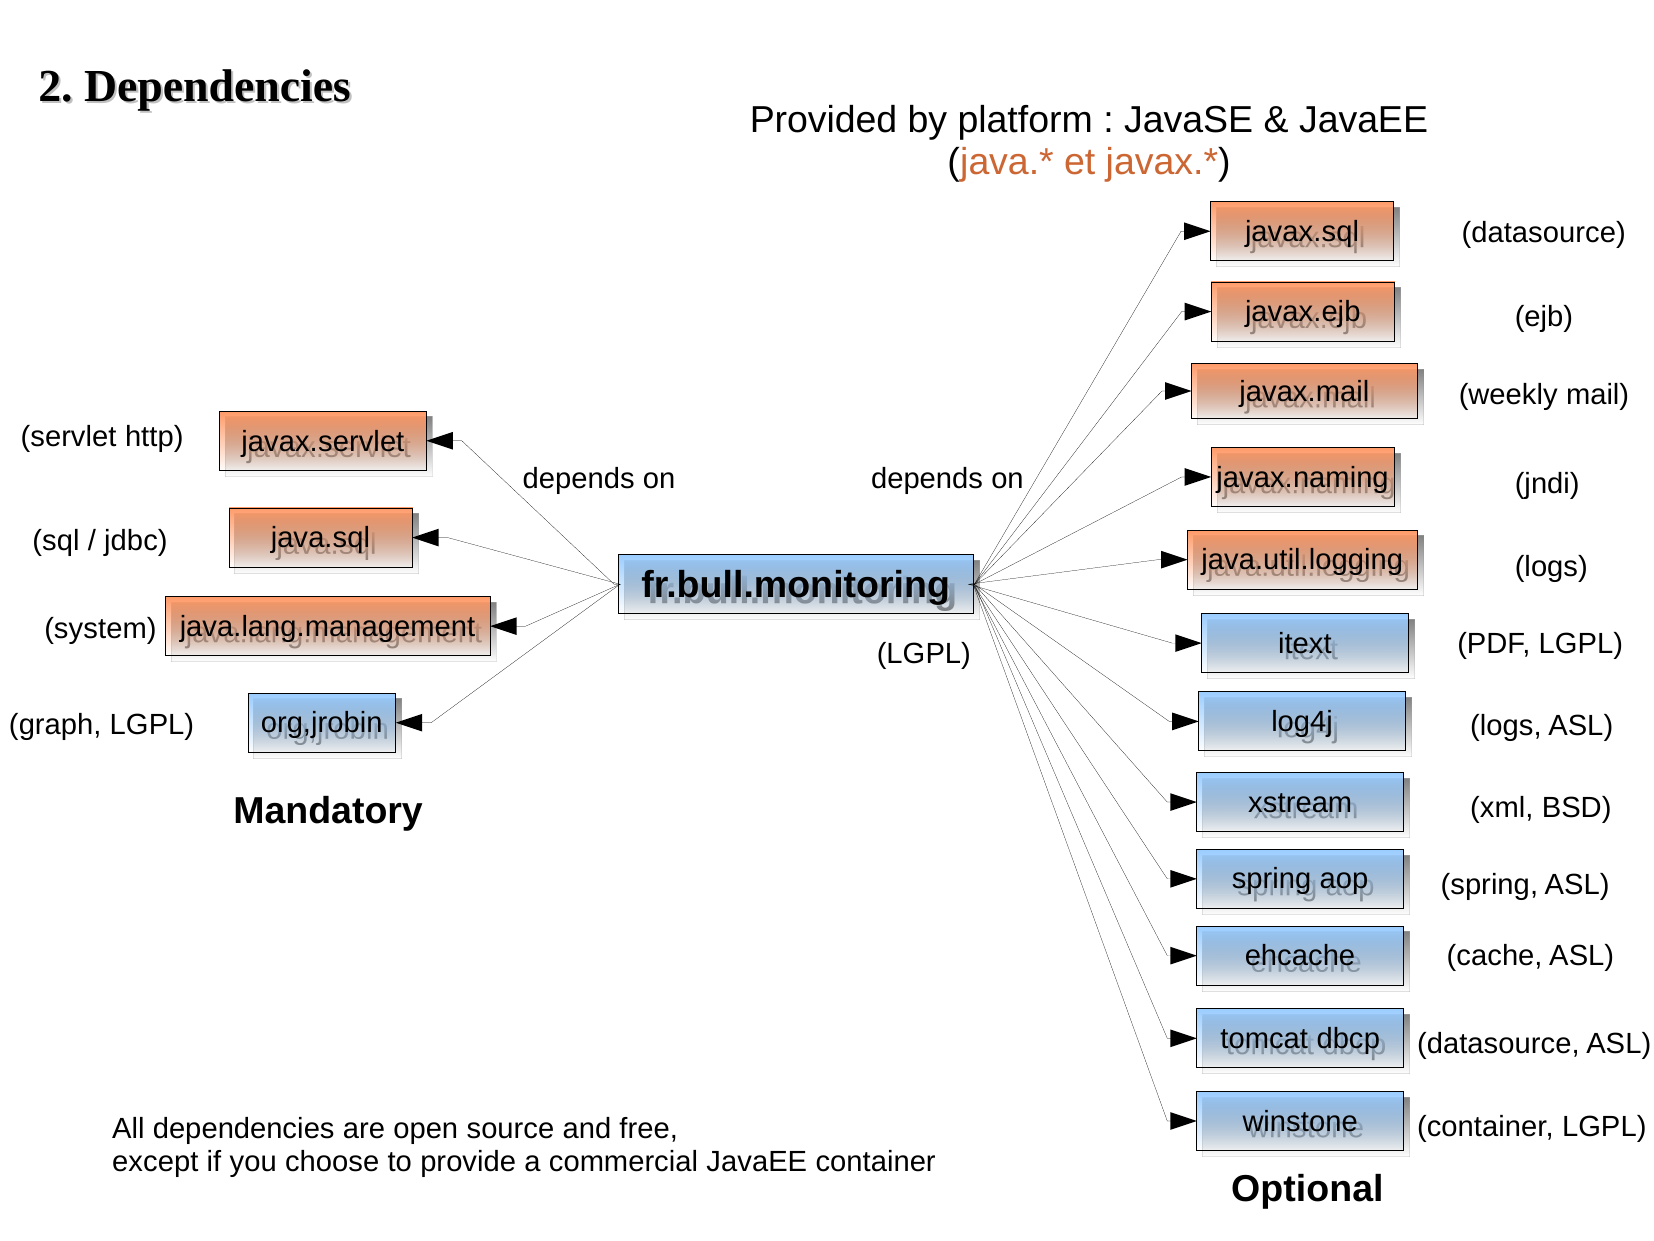

2. Dependencies
Provided by platform : JavaSE & JavaEE
(java.* et javax.*)
javax.sql
(datasource)
javax.ejb
(ejb)
javax.mail
(weekly mail)
javax.servlet
(servlet http)
javax.naming
depends on
depends on
(jndi)
java.sql
(sql / jdbc)
java.util.logging
(logs)
fr.bull.monitoring
java.lang.management
(system)
itext
(PDF, LGPL)
(LGPL)
log4j
org,jrobin
(graph, LGPL)
(logs, ASL)
xstream
Mandatory
(xml, BSD)
spring aop
(spring, ASL)
ehcache
(cache, ASL)
tomcat dbcp
(datasource, ASL)
winstone
(container, LGPL)
All dependencies are open source and free,
except if you choose to provide a commercial JavaEE container
Optional